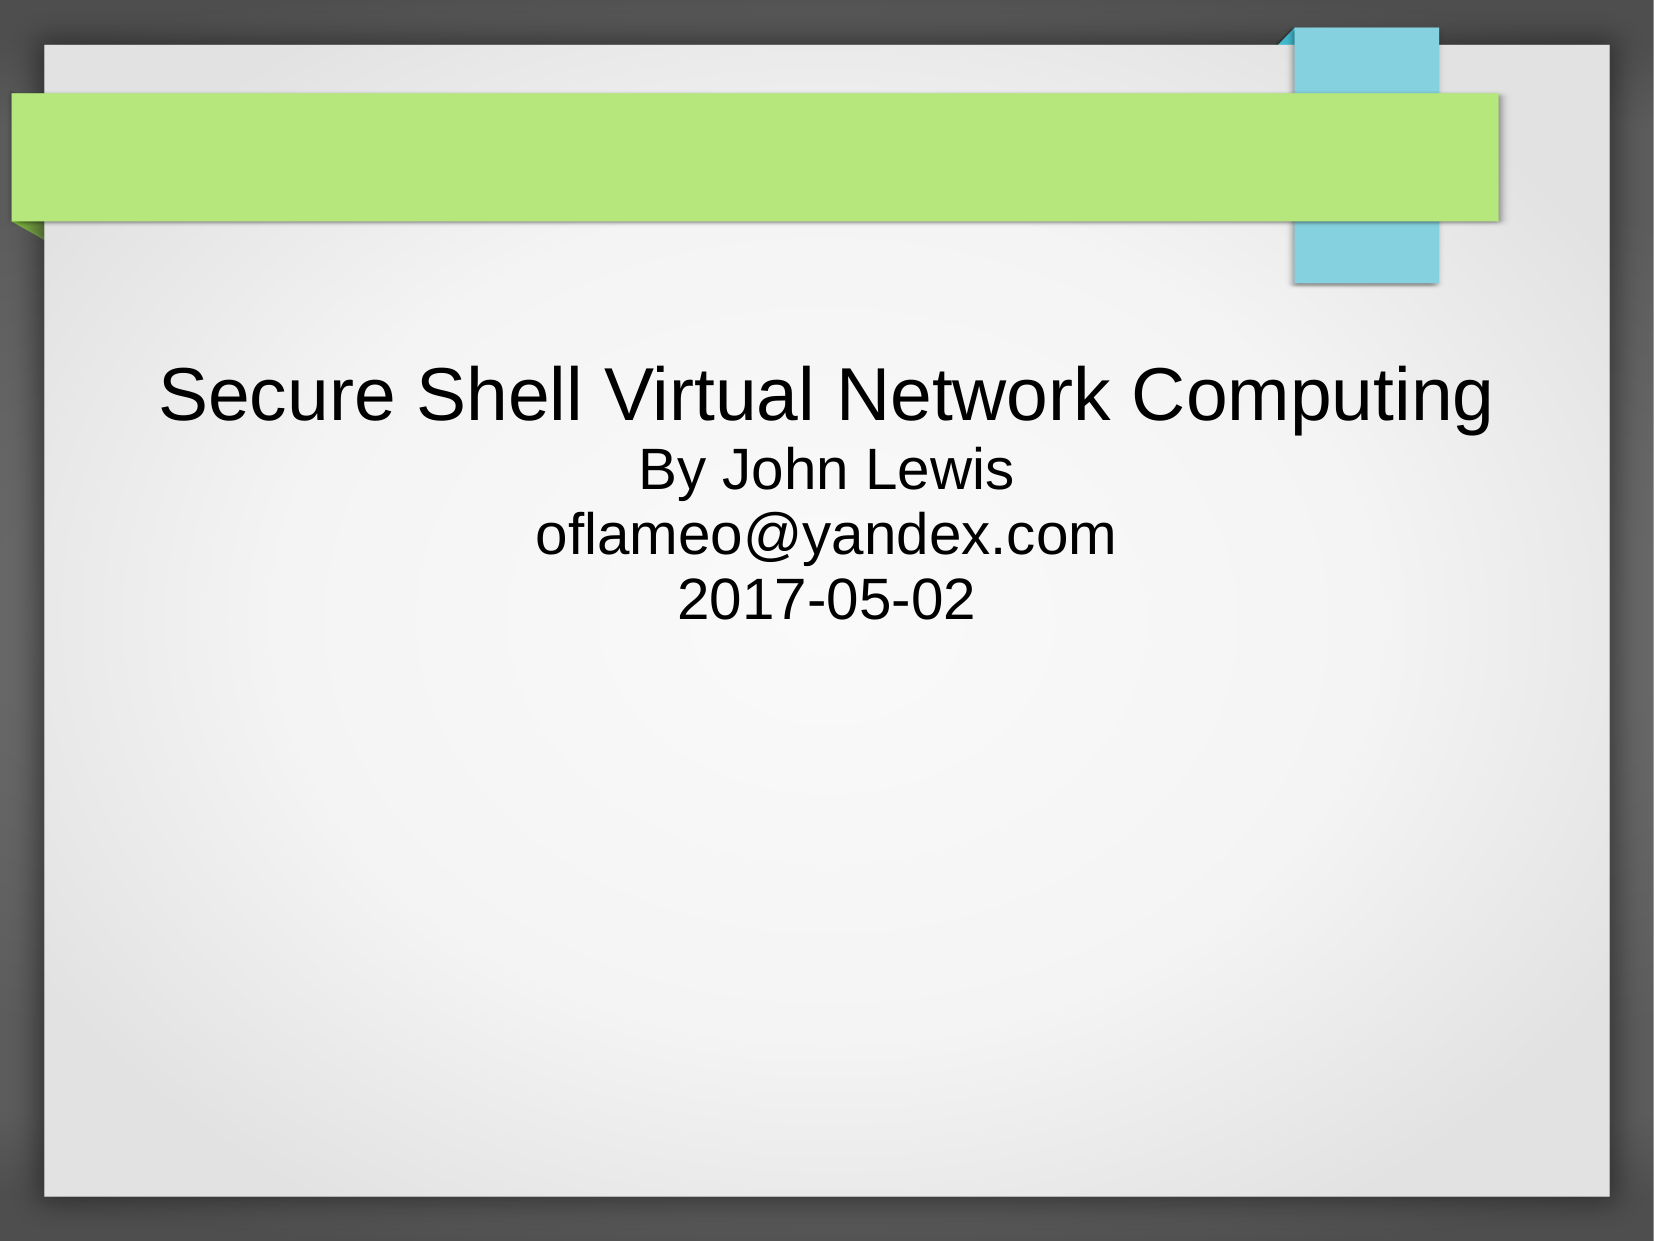

# Secure Shell Virtual Network Computing
By John Lewis
oflameo@yandex.com
2017-05-02